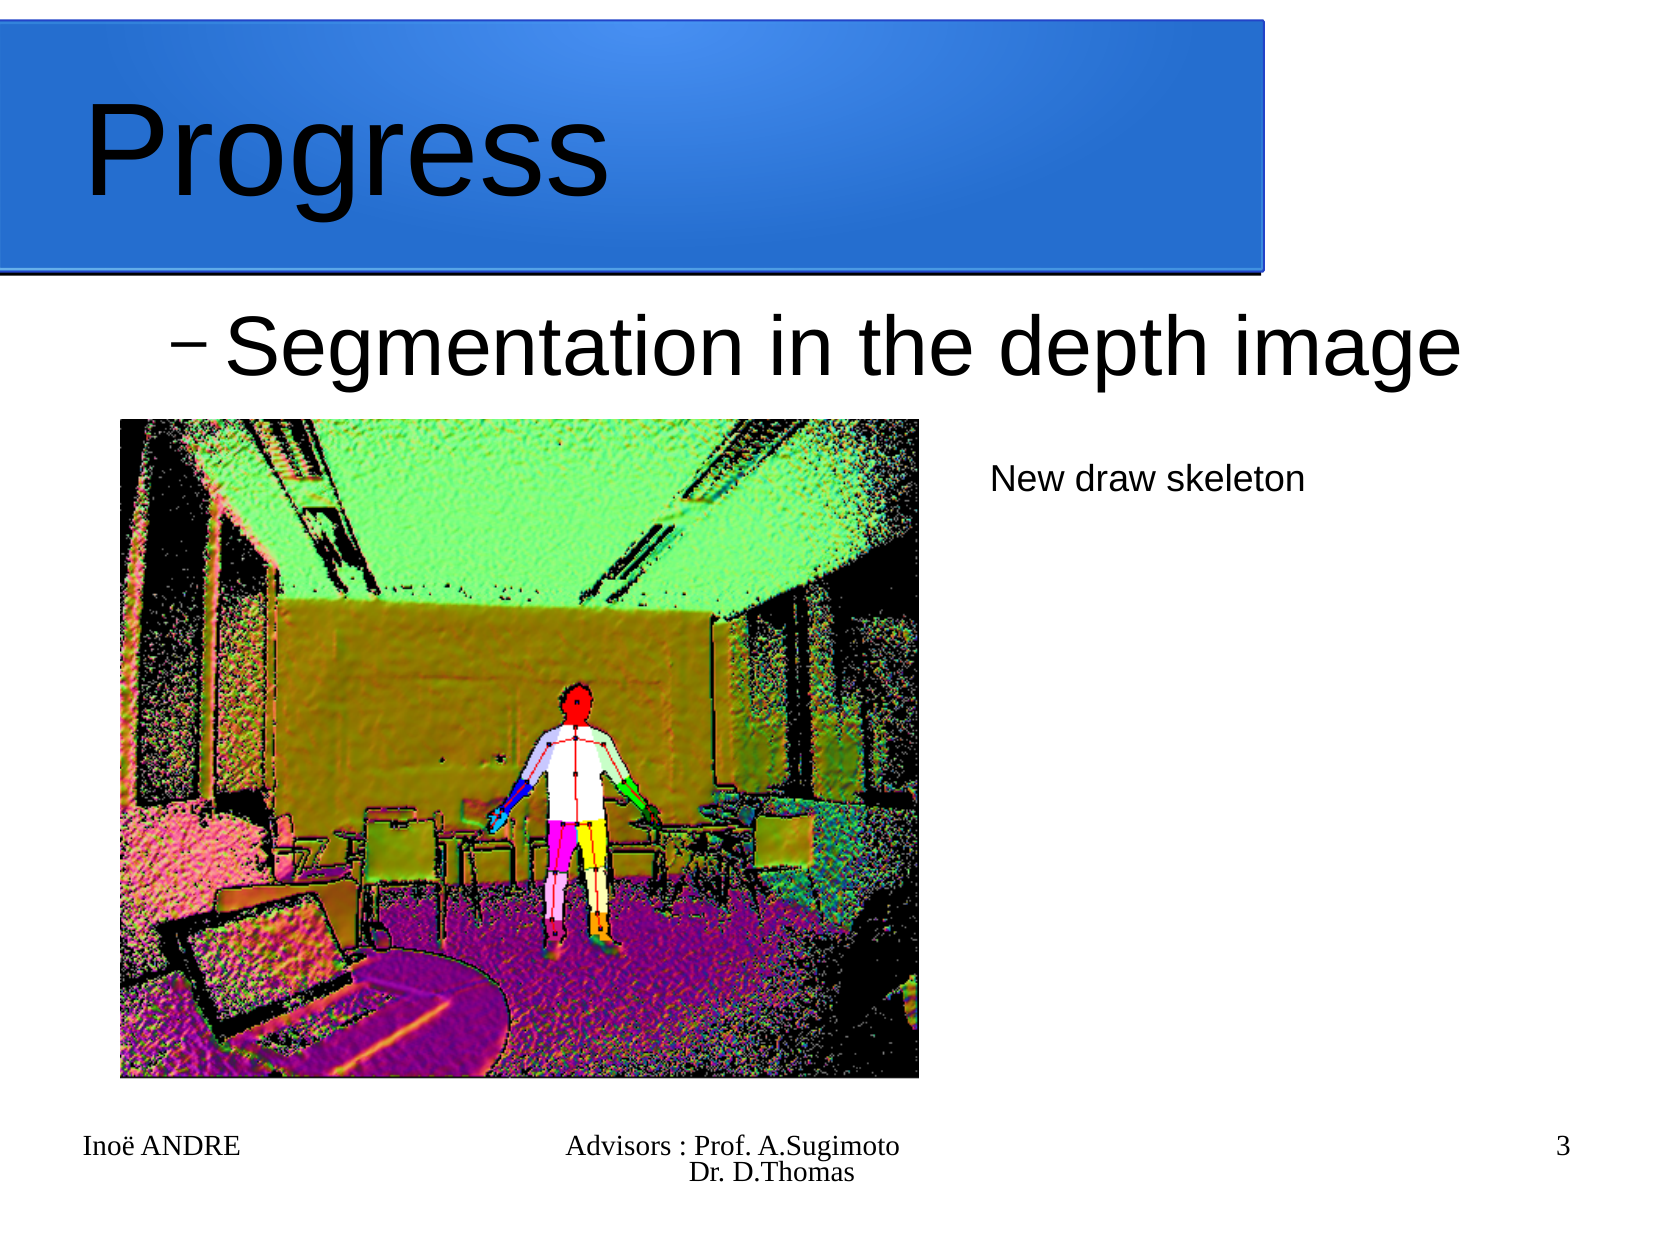

# Progress
Segmentation in the depth image
New draw skeleton
Inoë ANDRE
Advisors : Prof. A.Sugimoto Dr. D.Thomas
3